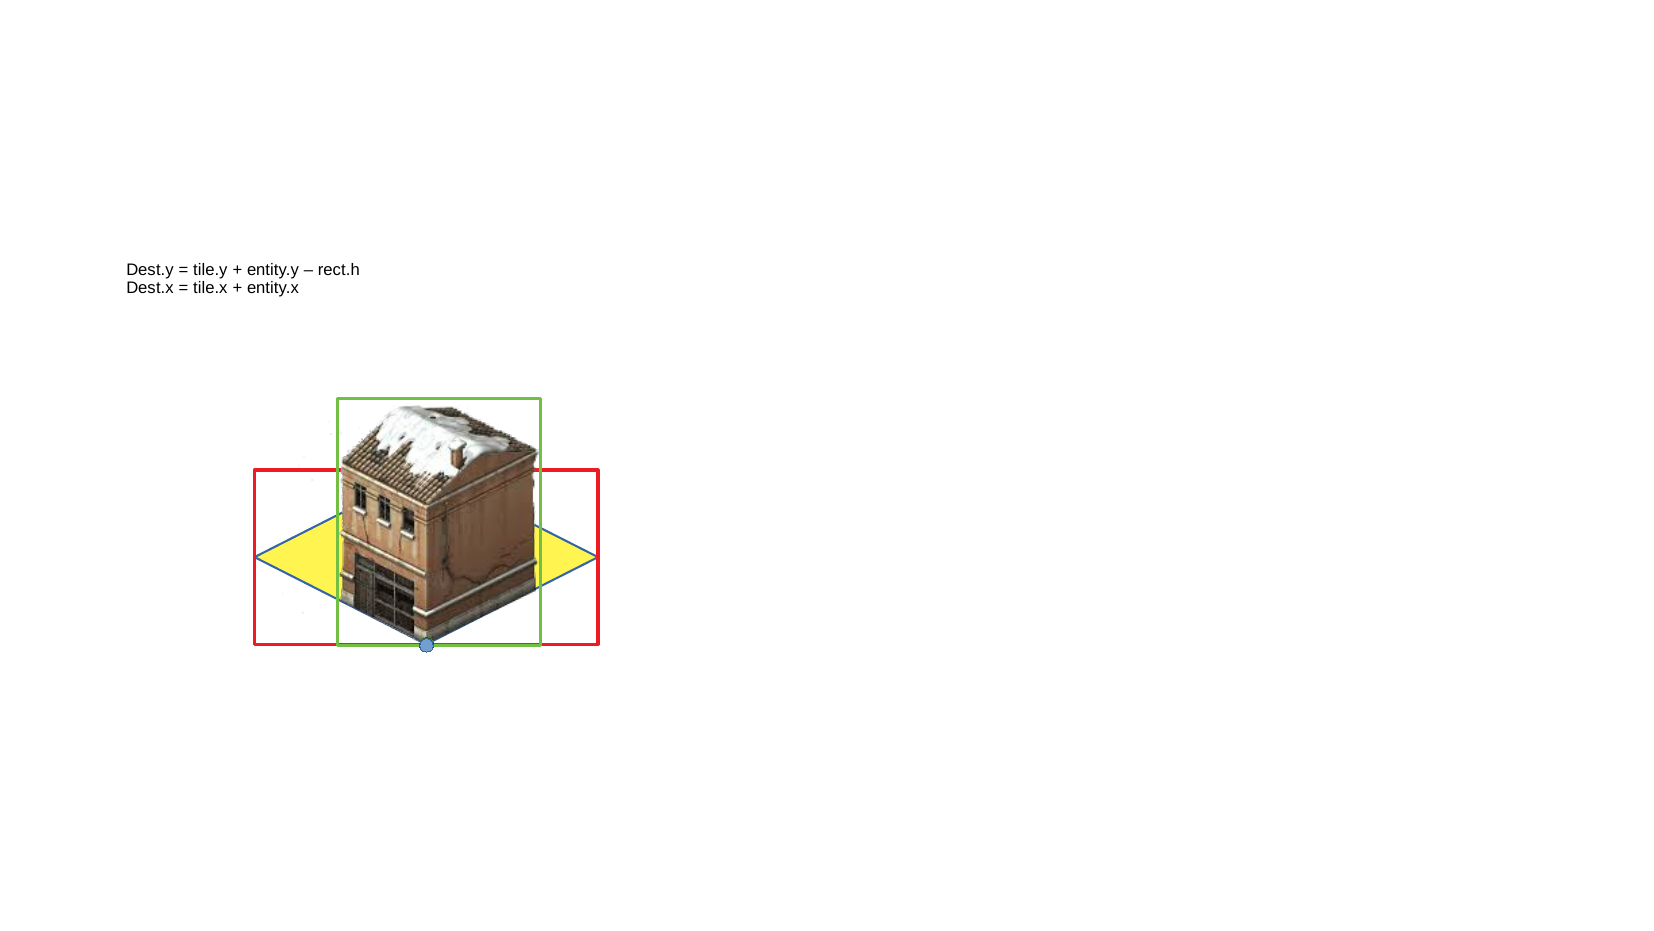

Dest.y = tile.y + entity.y – rect.h
Dest.x = tile.x + entity.x
3